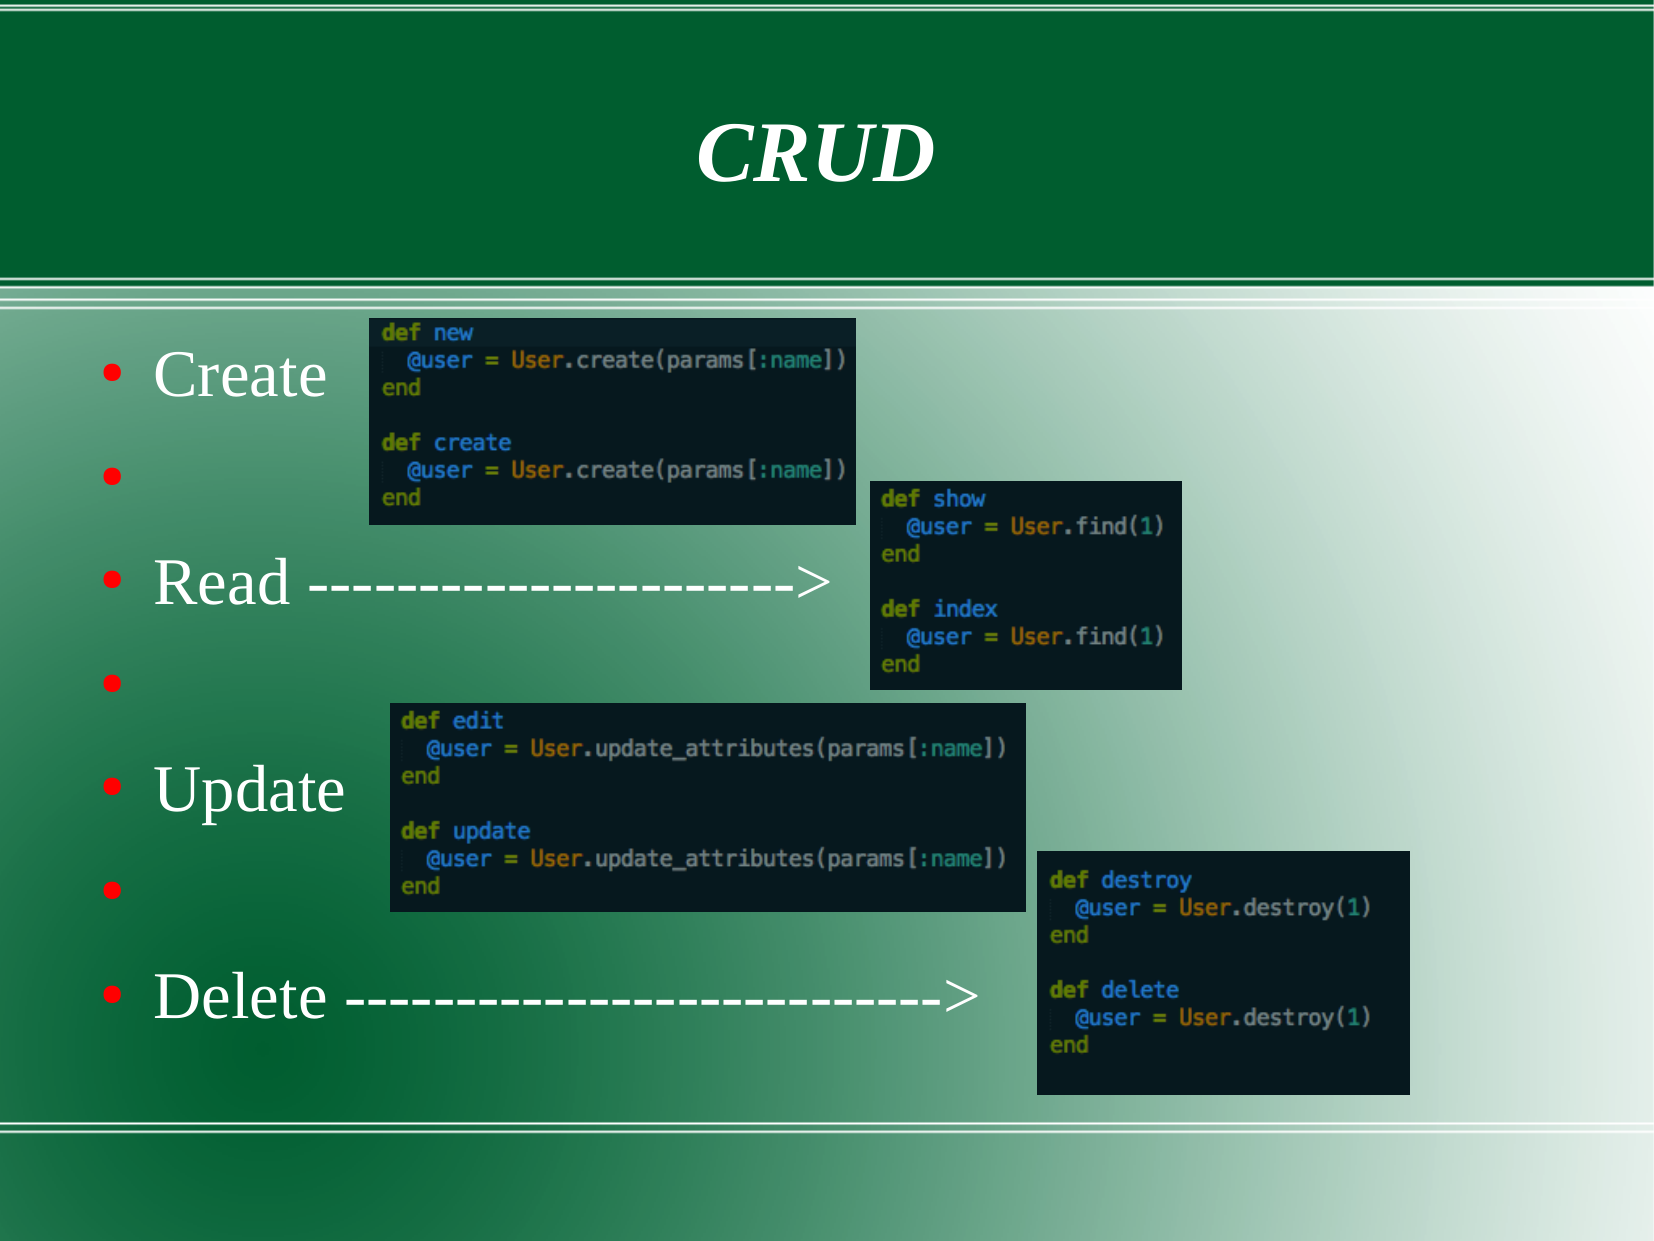

# CRUD
Create
Read ---------------------->
Update
Delete --------------------------->